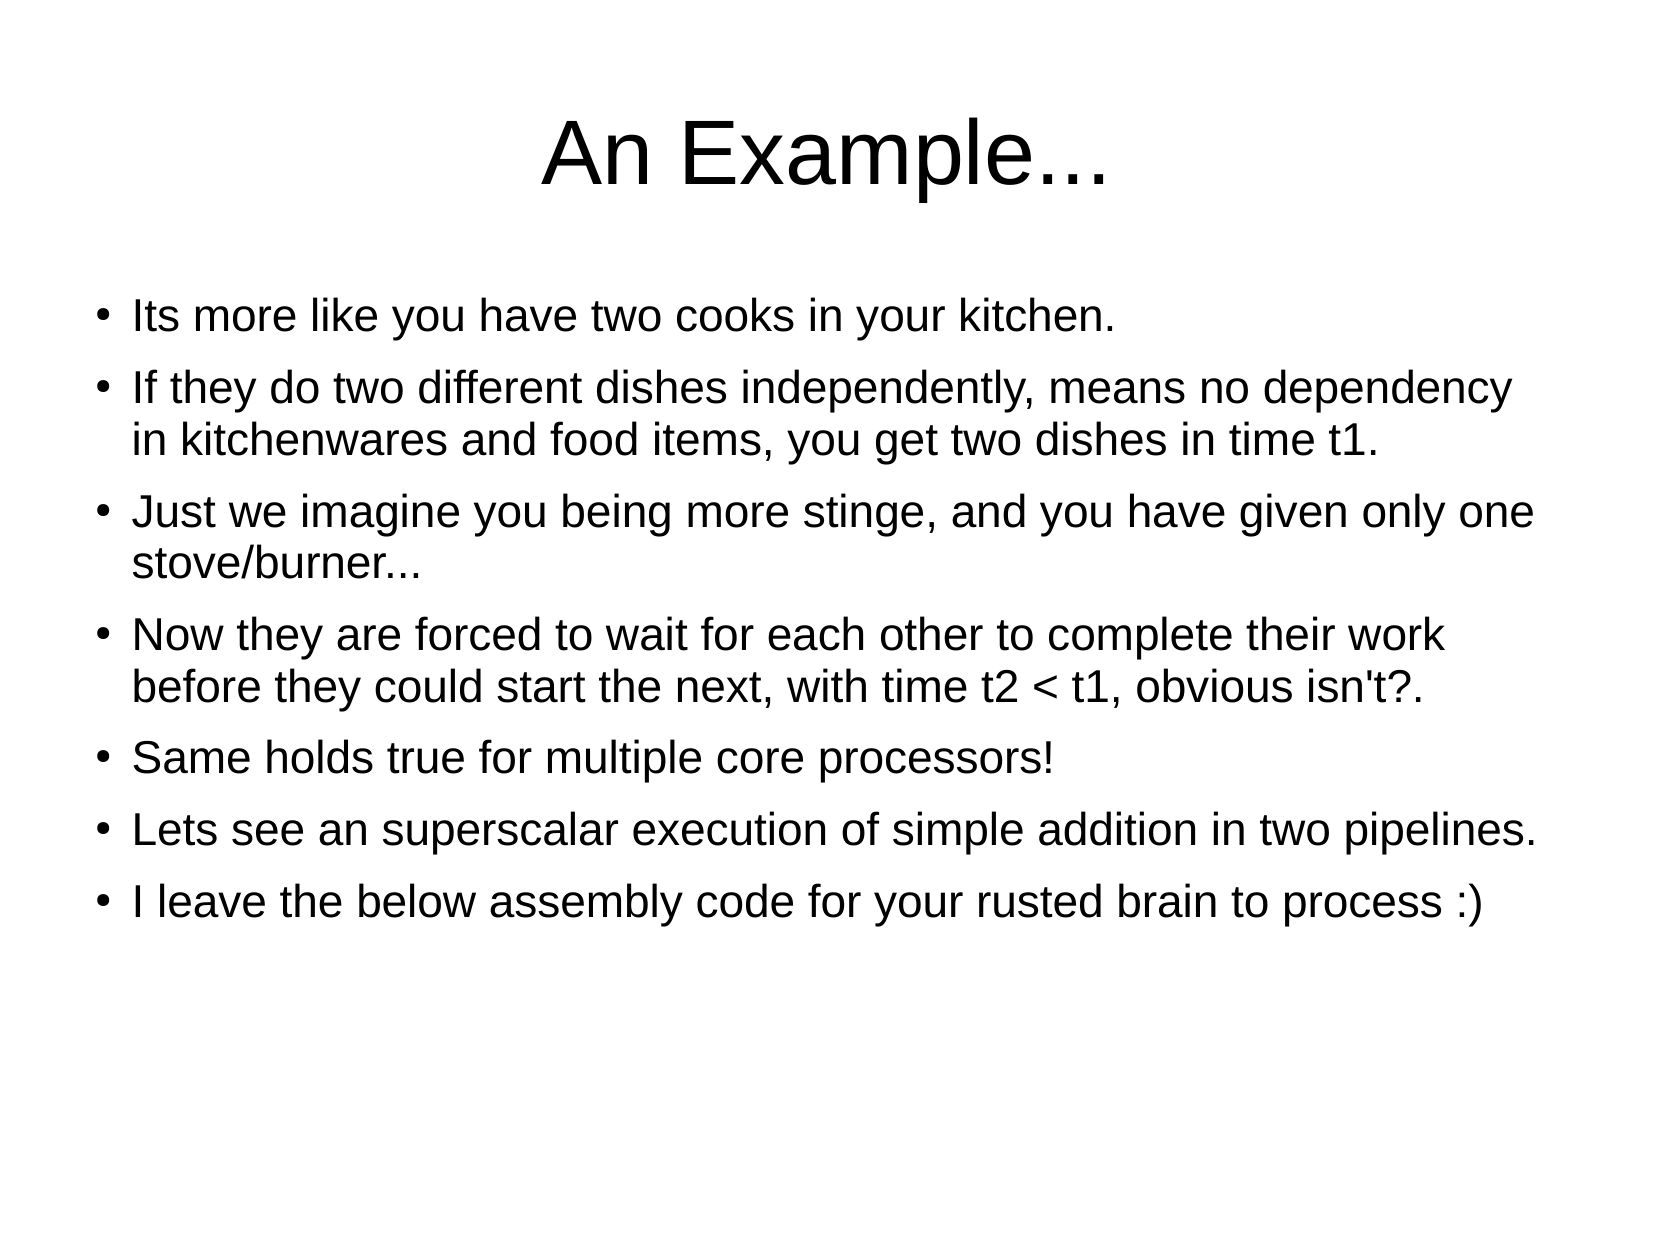

# An Example...
Its more like you have two cooks in your kitchen.
If they do two different dishes independently, means no dependency in kitchenwares and food items, you get two dishes in time t1.
Just we imagine you being more stinge, and you have given only one stove/burner...
Now they are forced to wait for each other to complete their work before they could start the next, with time t2 < t1, obvious isn't?.
Same holds true for multiple core processors!
Lets see an superscalar execution of simple addition in two pipelines.
I leave the below assembly code for your rusted brain to process :)